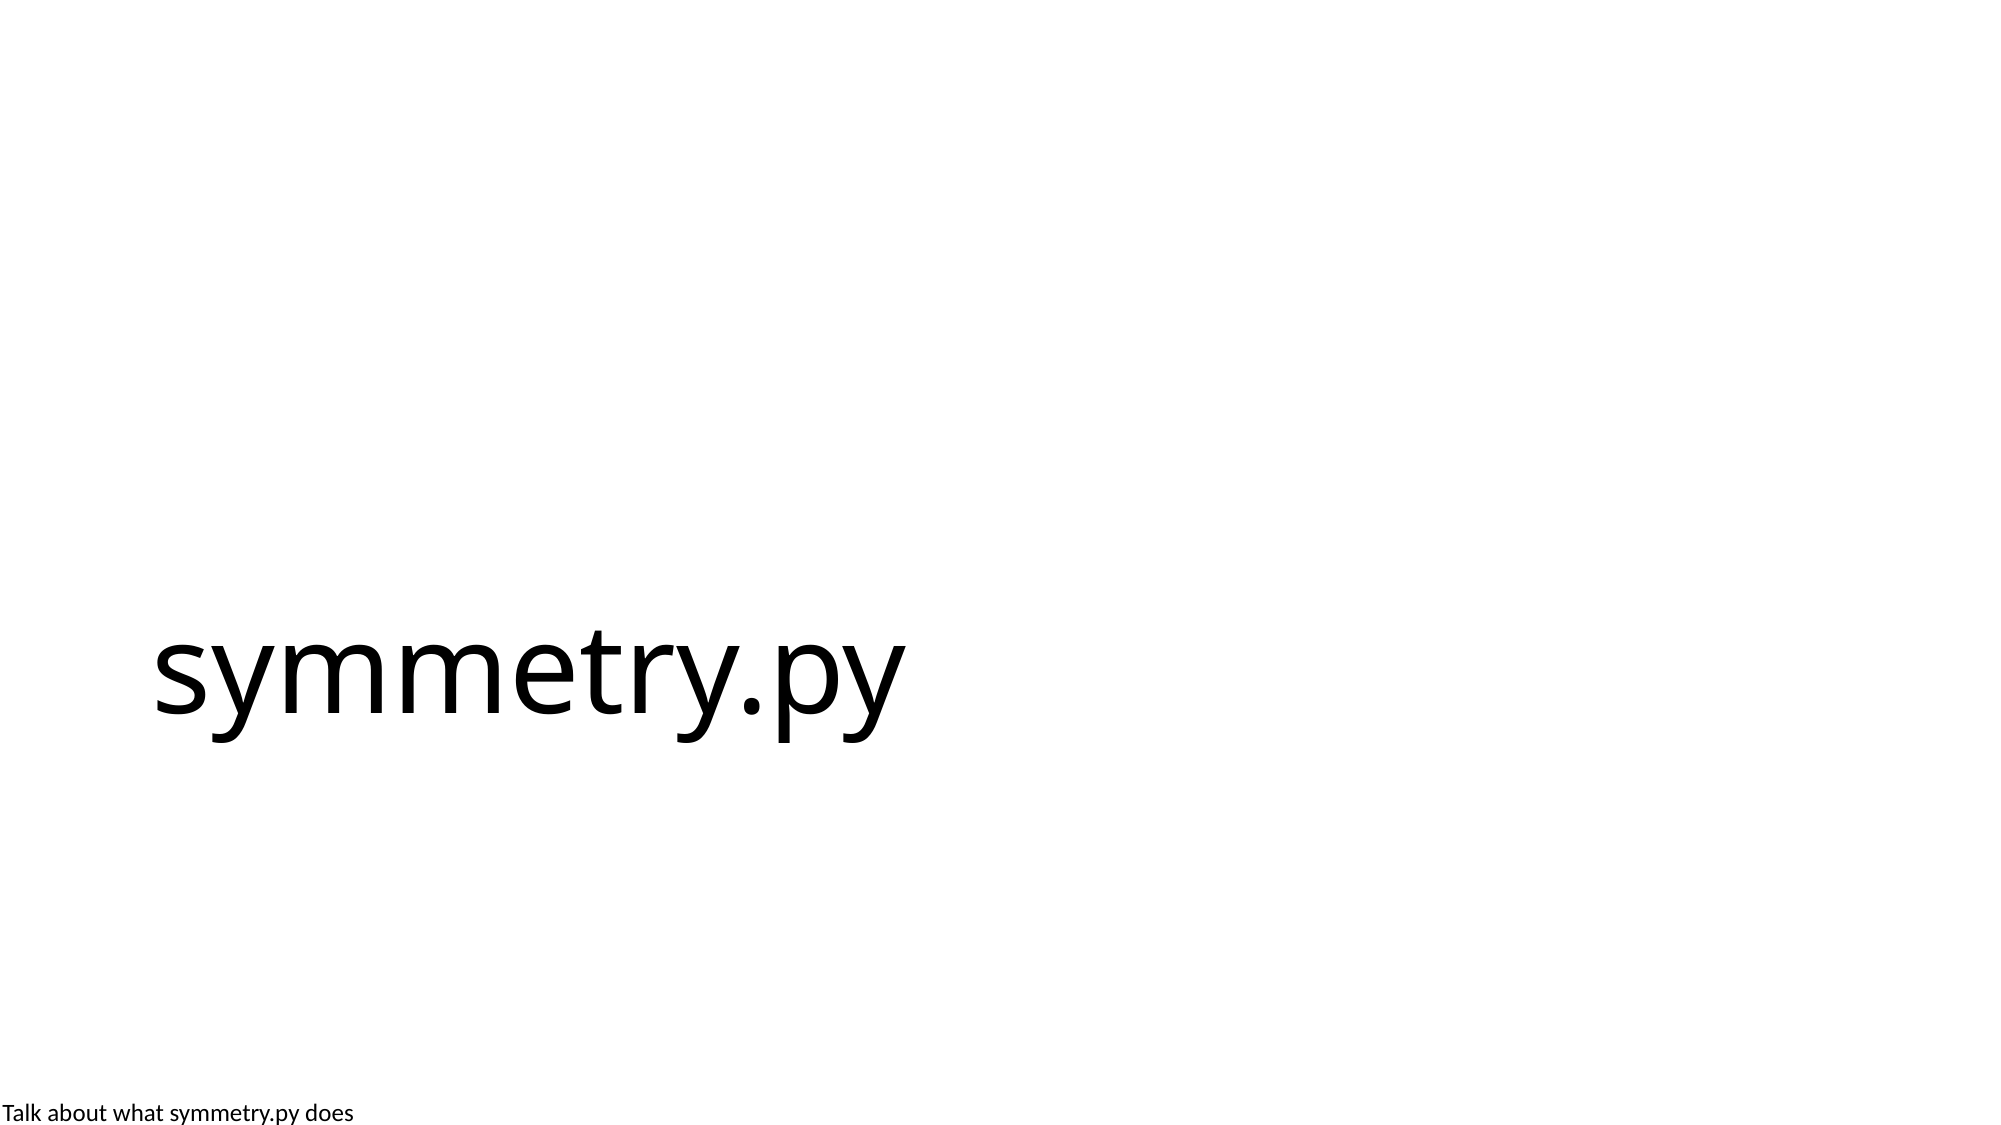

# symmetry.py
Talk about what symmetry.py does